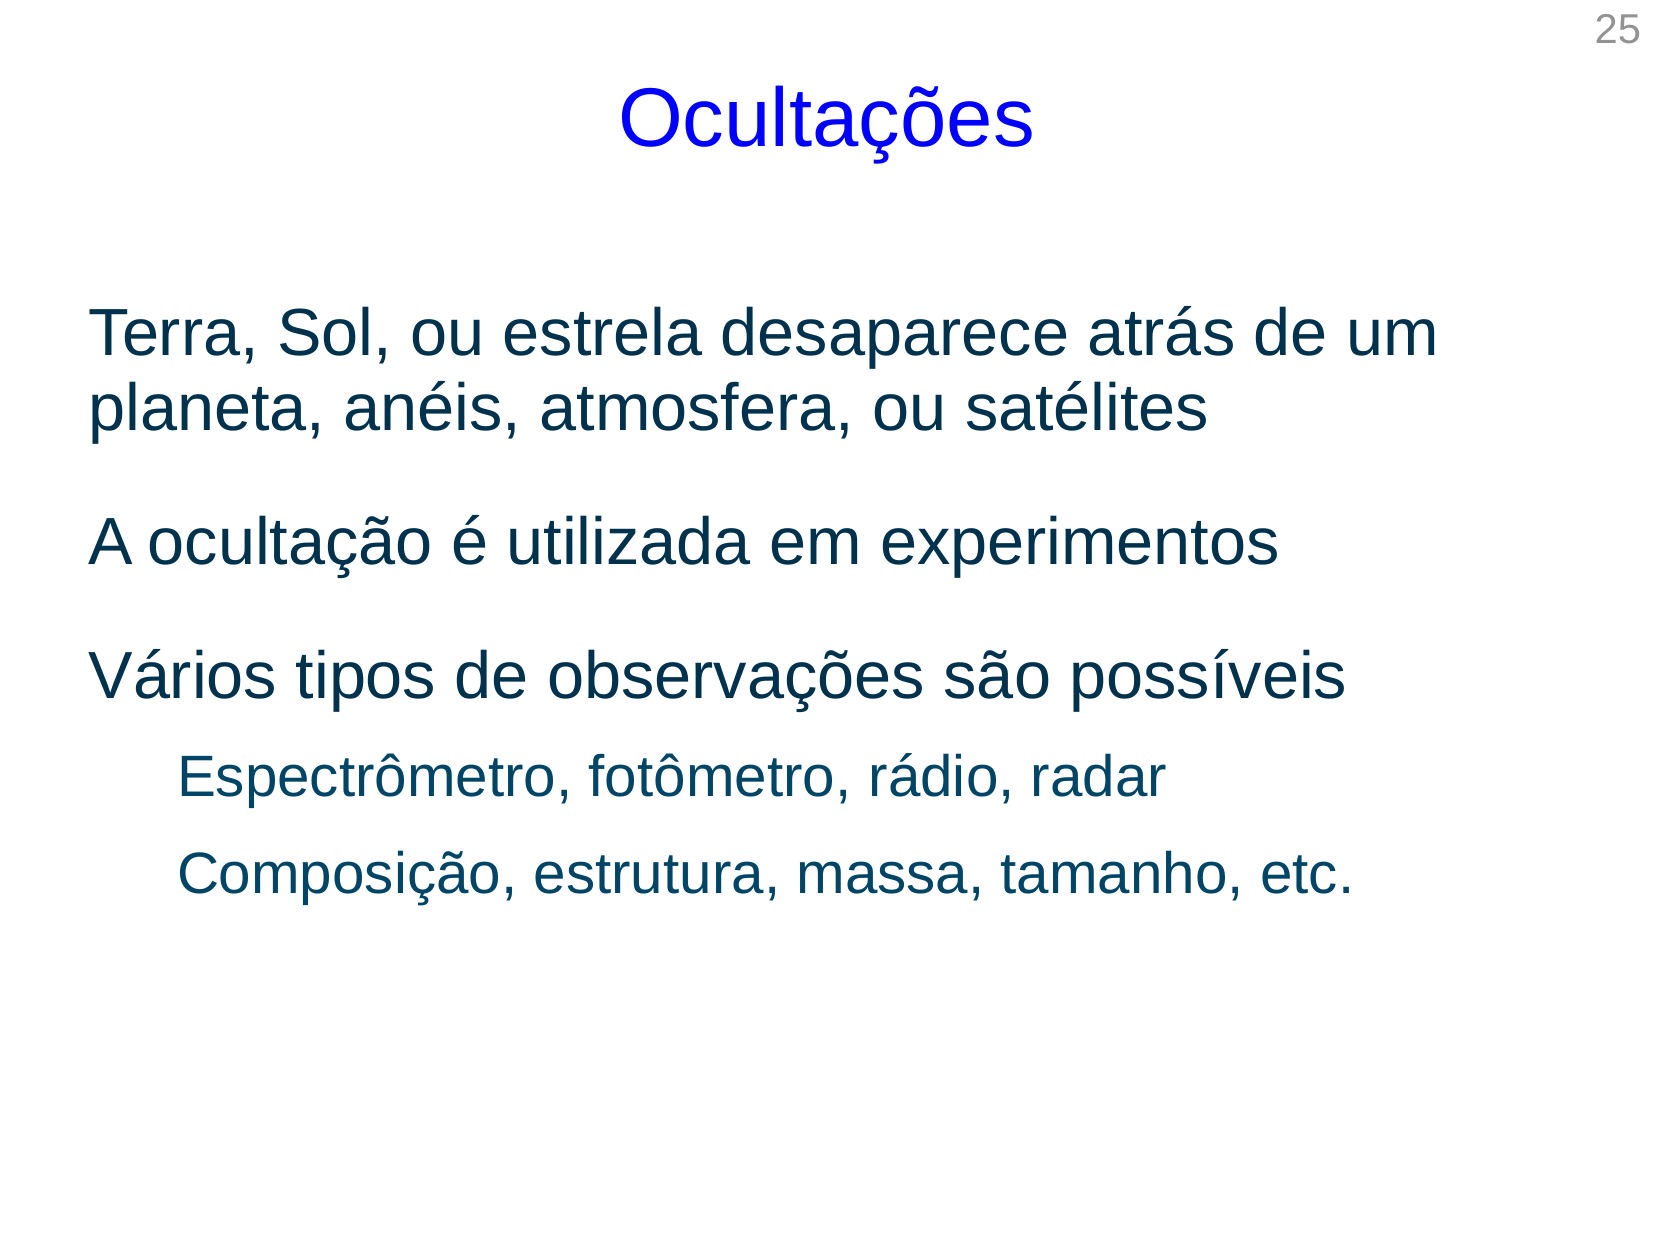

25
# Ocultações
Terra, Sol, ou estrela desaparece atrás de um planeta, anéis, atmosfera, ou satélites
A ocultação é utilizada em experimentos
Vários tipos de observações são possíveis
Espectrômetro, fotômetro, rádio, radar
Composição, estrutura, massa, tamanho, etc.